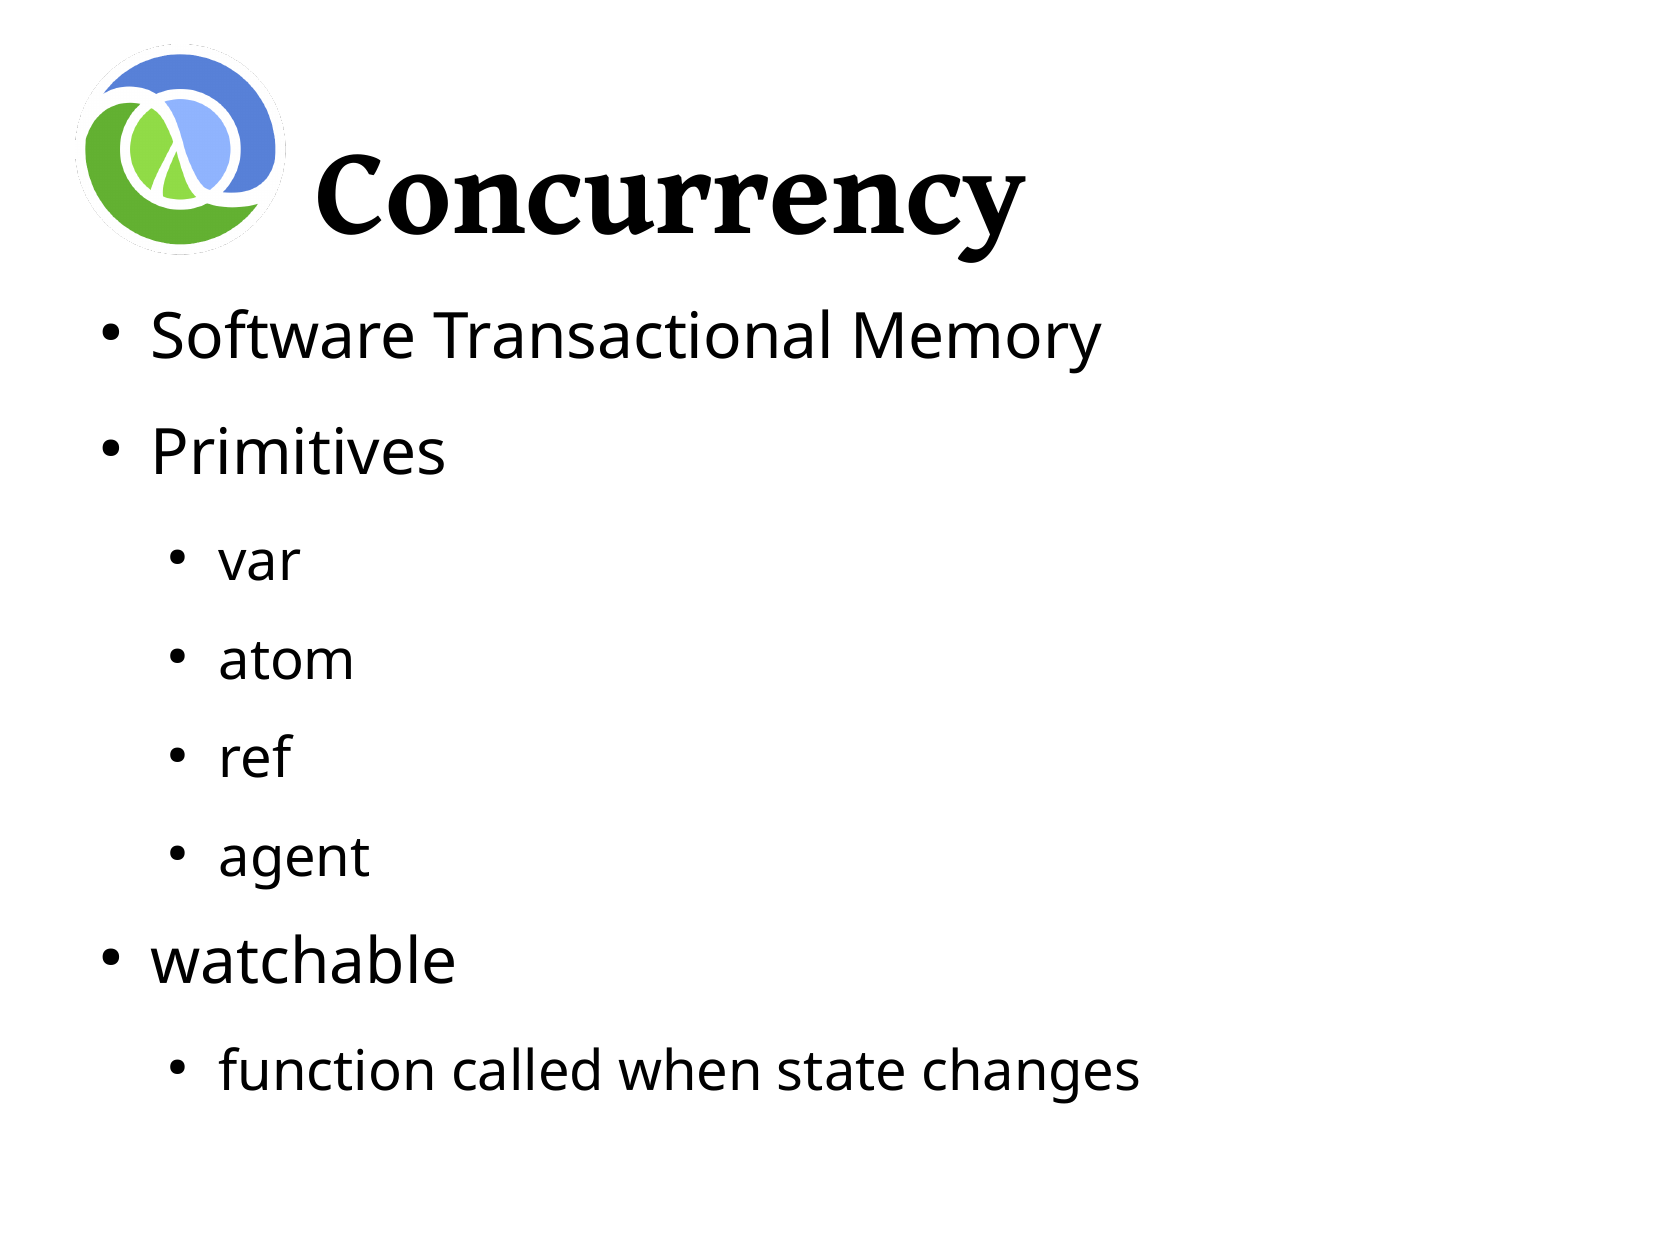

# Concurrency
Software Transactional Memory
Primitives
var
atom
ref
agent
watchable
function called when state changes